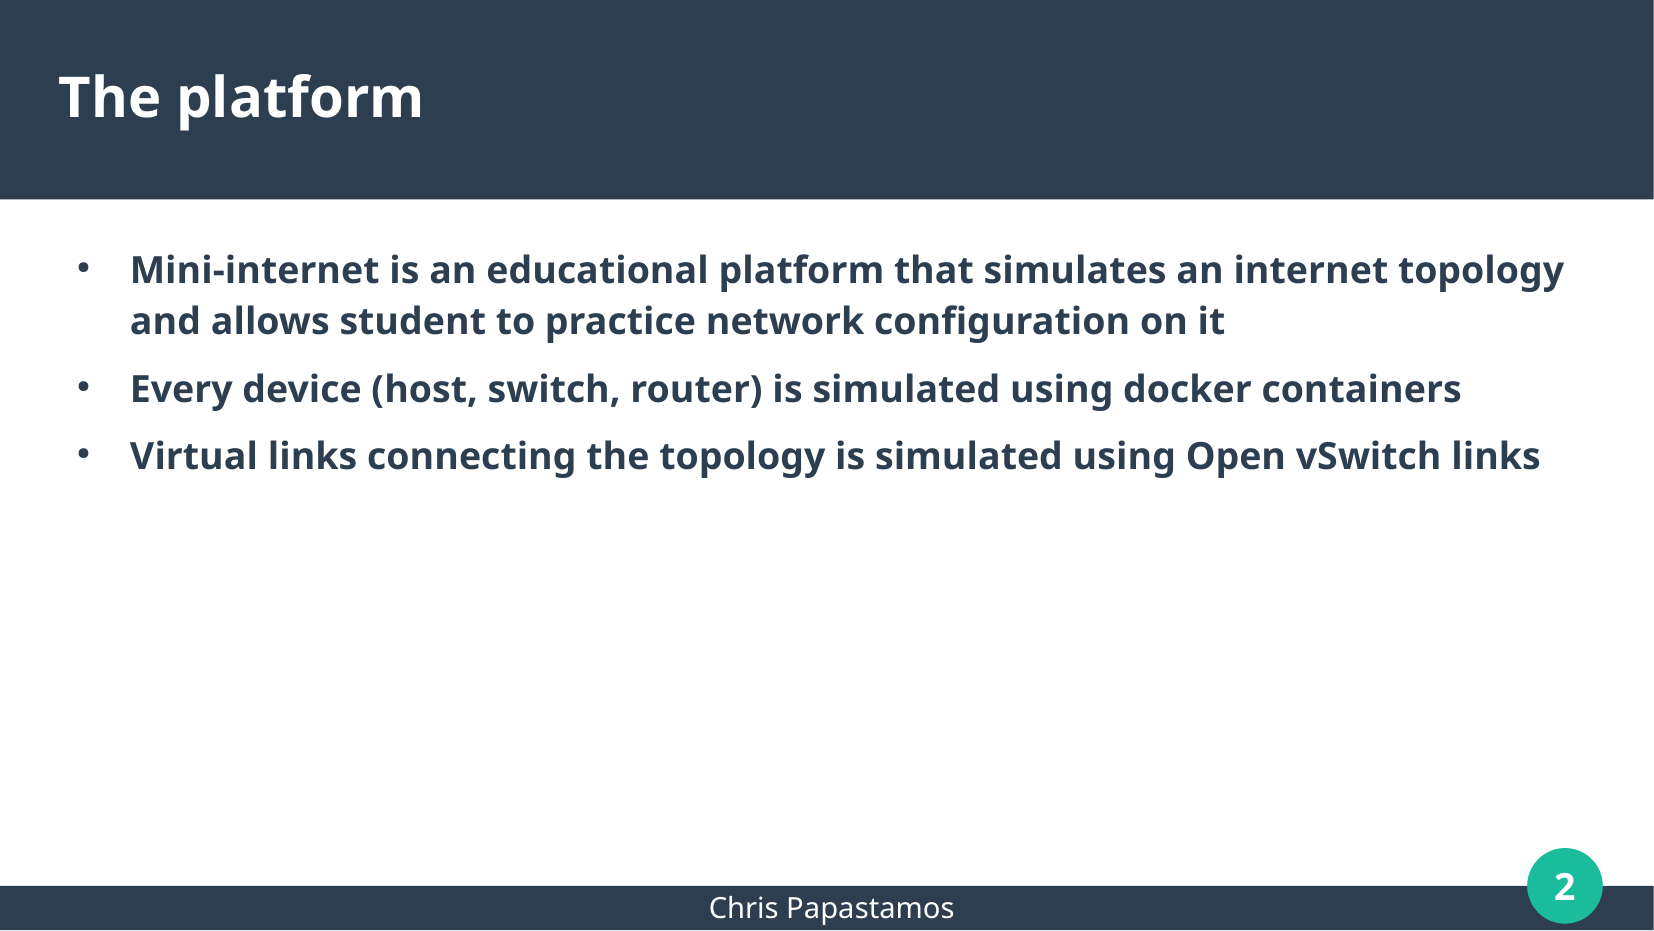

# The platform
Mini-internet is an educational platform that simulates an internet topology and allows student to practice network configuration on it
Every device (host, switch, router) is simulated using docker containers
Virtual links connecting the topology is simulated using Open vSwitch links
Chris Papastamos